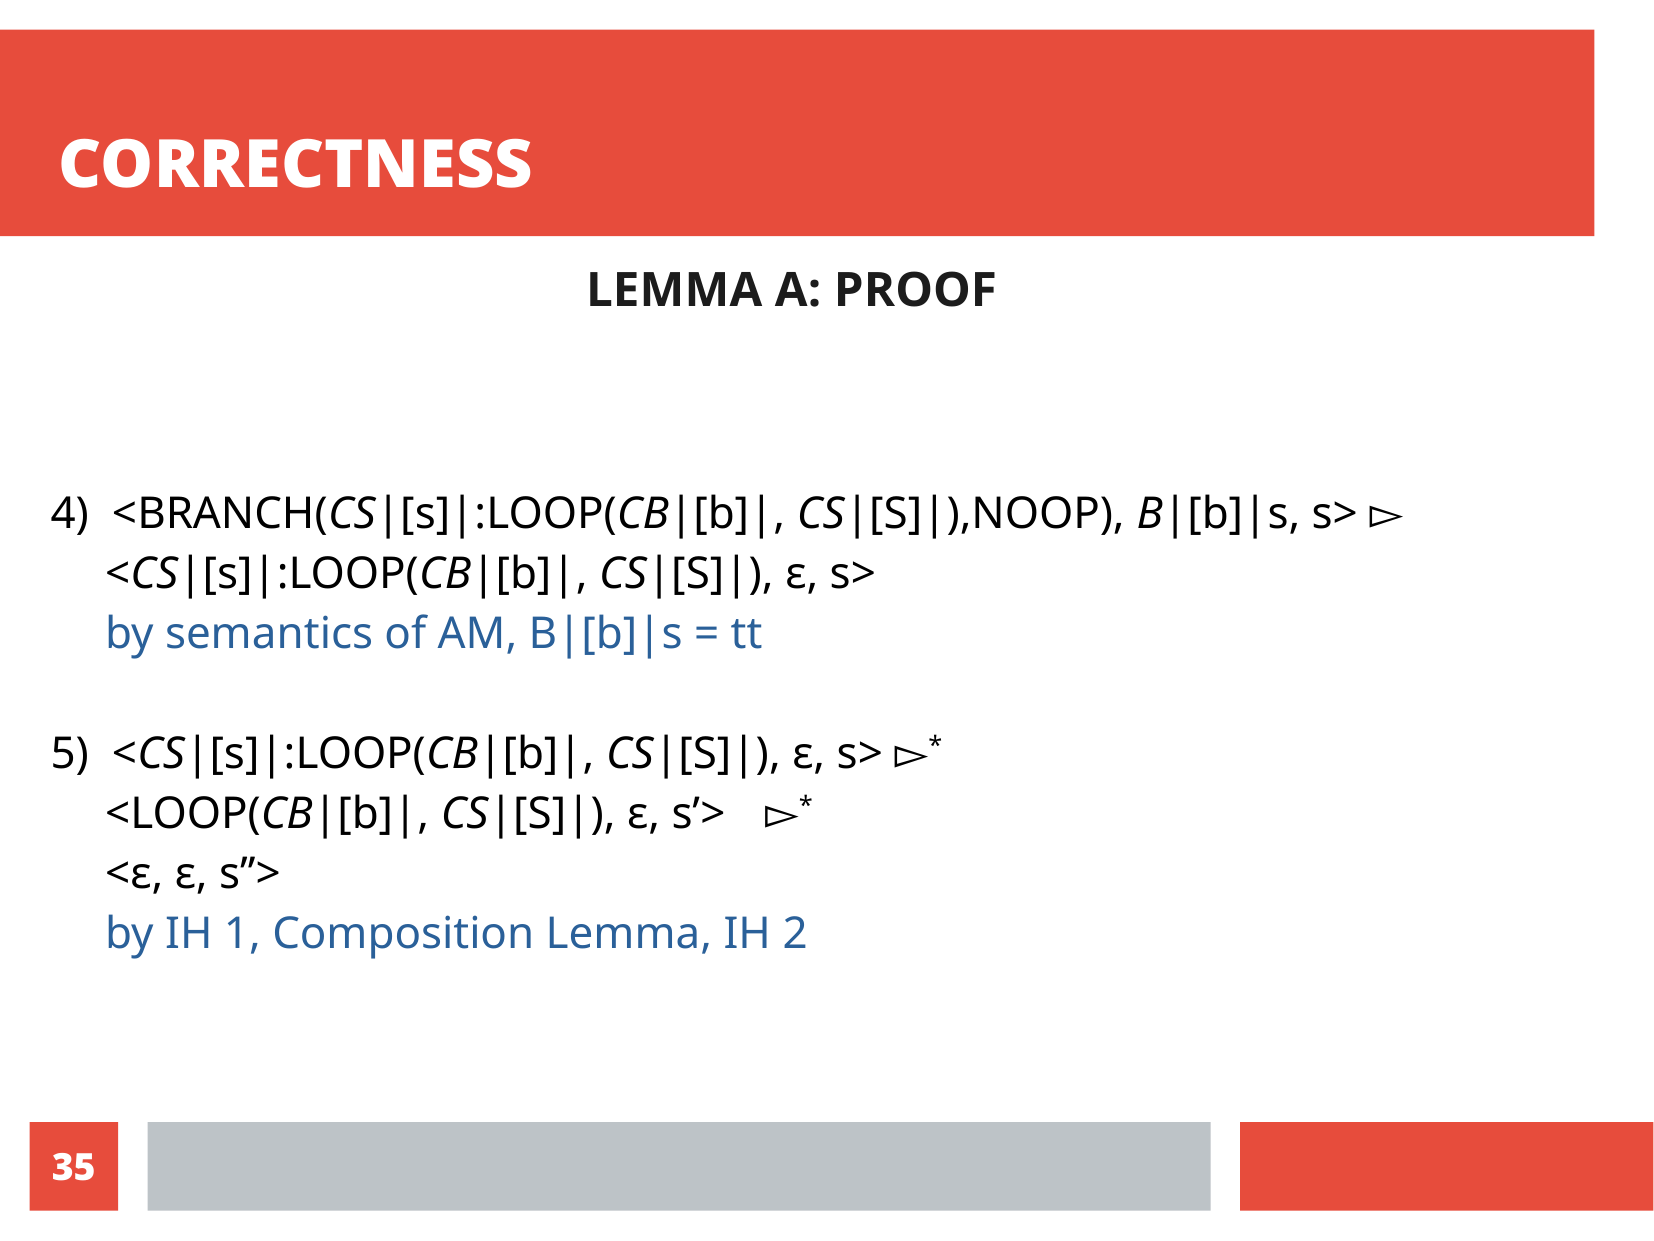

# CORRECTNESS
LEMMA A: PROOF
 4) <BRANCH(CS|[s]|:LOOP(CB|[b]|, CS|[S]|),NOOP), B|[b]|s, s> ▻
	<CS|[s]|:LOOP(CB|[b]|, CS|[S]|), ε, s>
	by semantics of AM, B|[b]|s = tt
 5) <CS|[s]|:LOOP(CB|[b]|, CS|[S]|), ε, s> ▻*
 	<LOOP(CB|[b]|, CS|[S]|), ε, s’>	▻*
	<ε, ε, s’’>
	by IH 1, Composition Lemma, IH 2
35